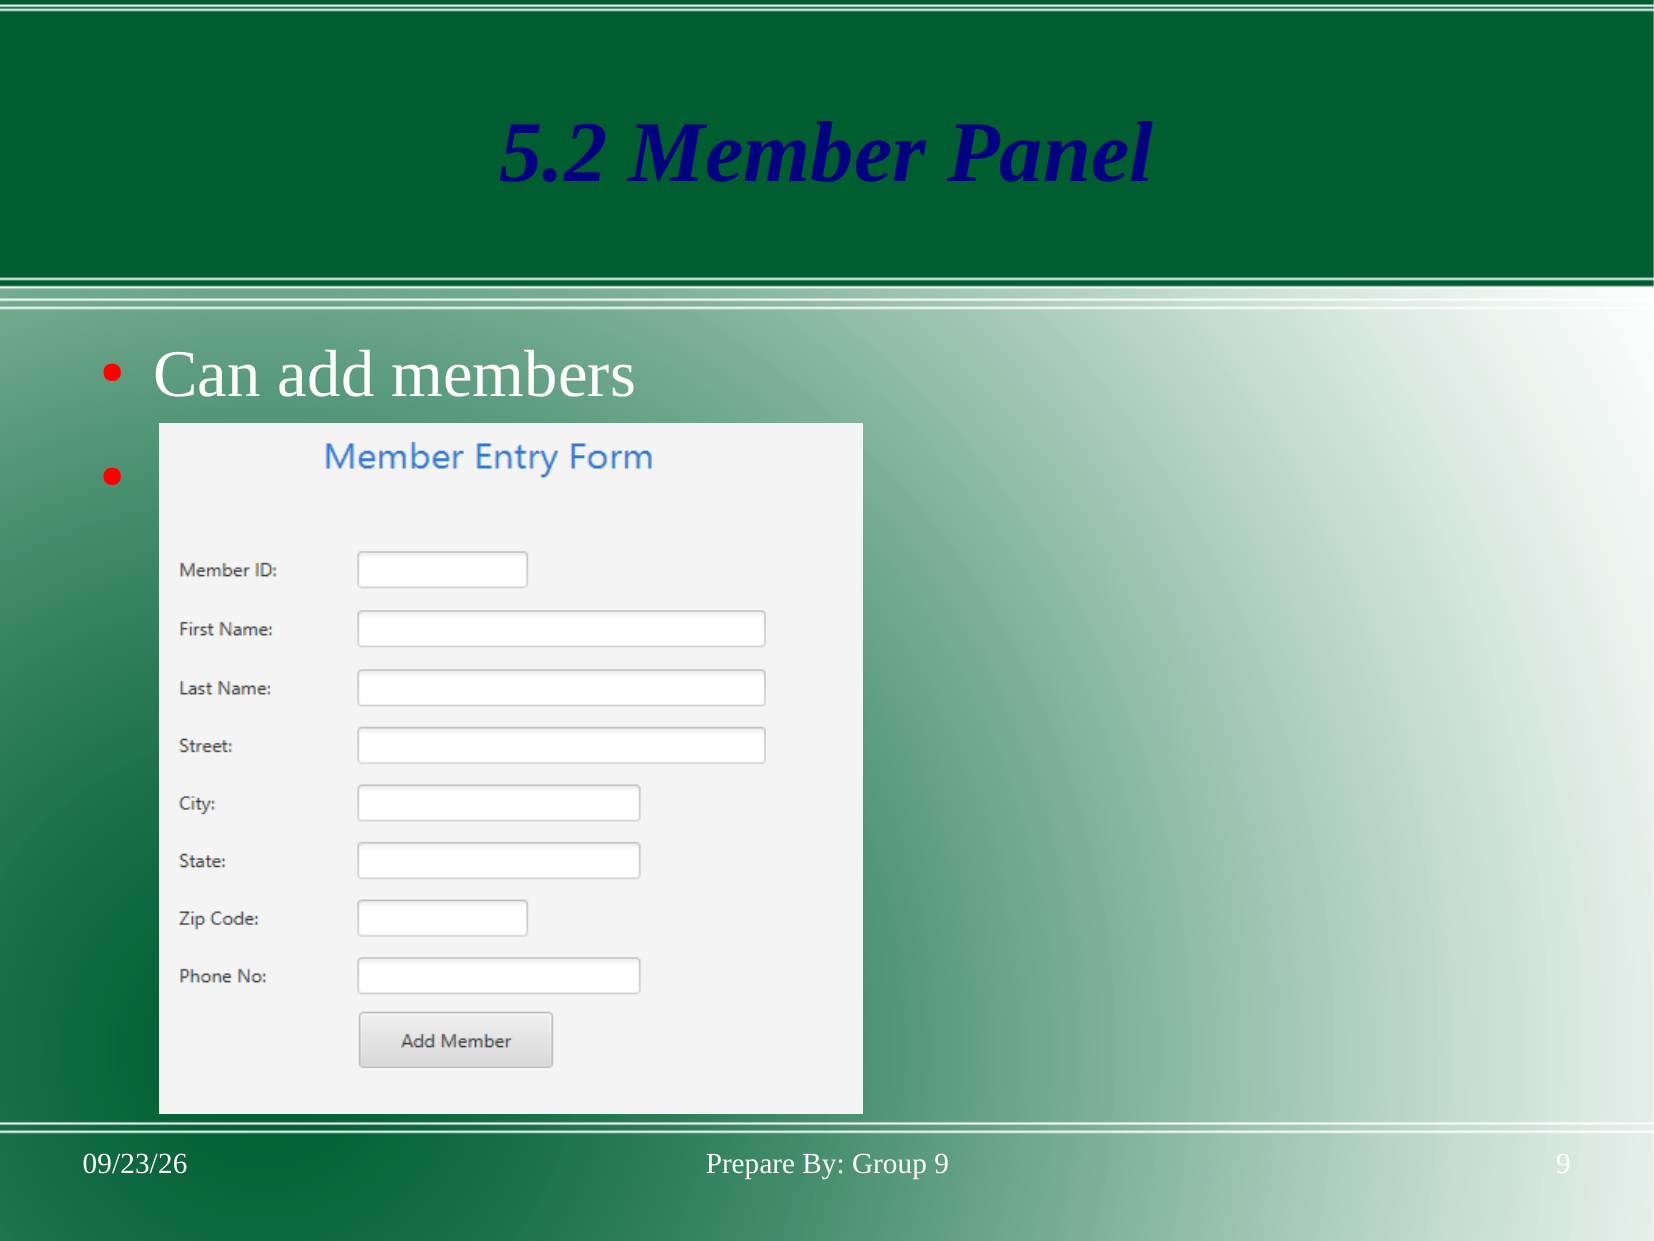

# 5.2 Member Panel
Can add members
Prepare By: Group 9
9